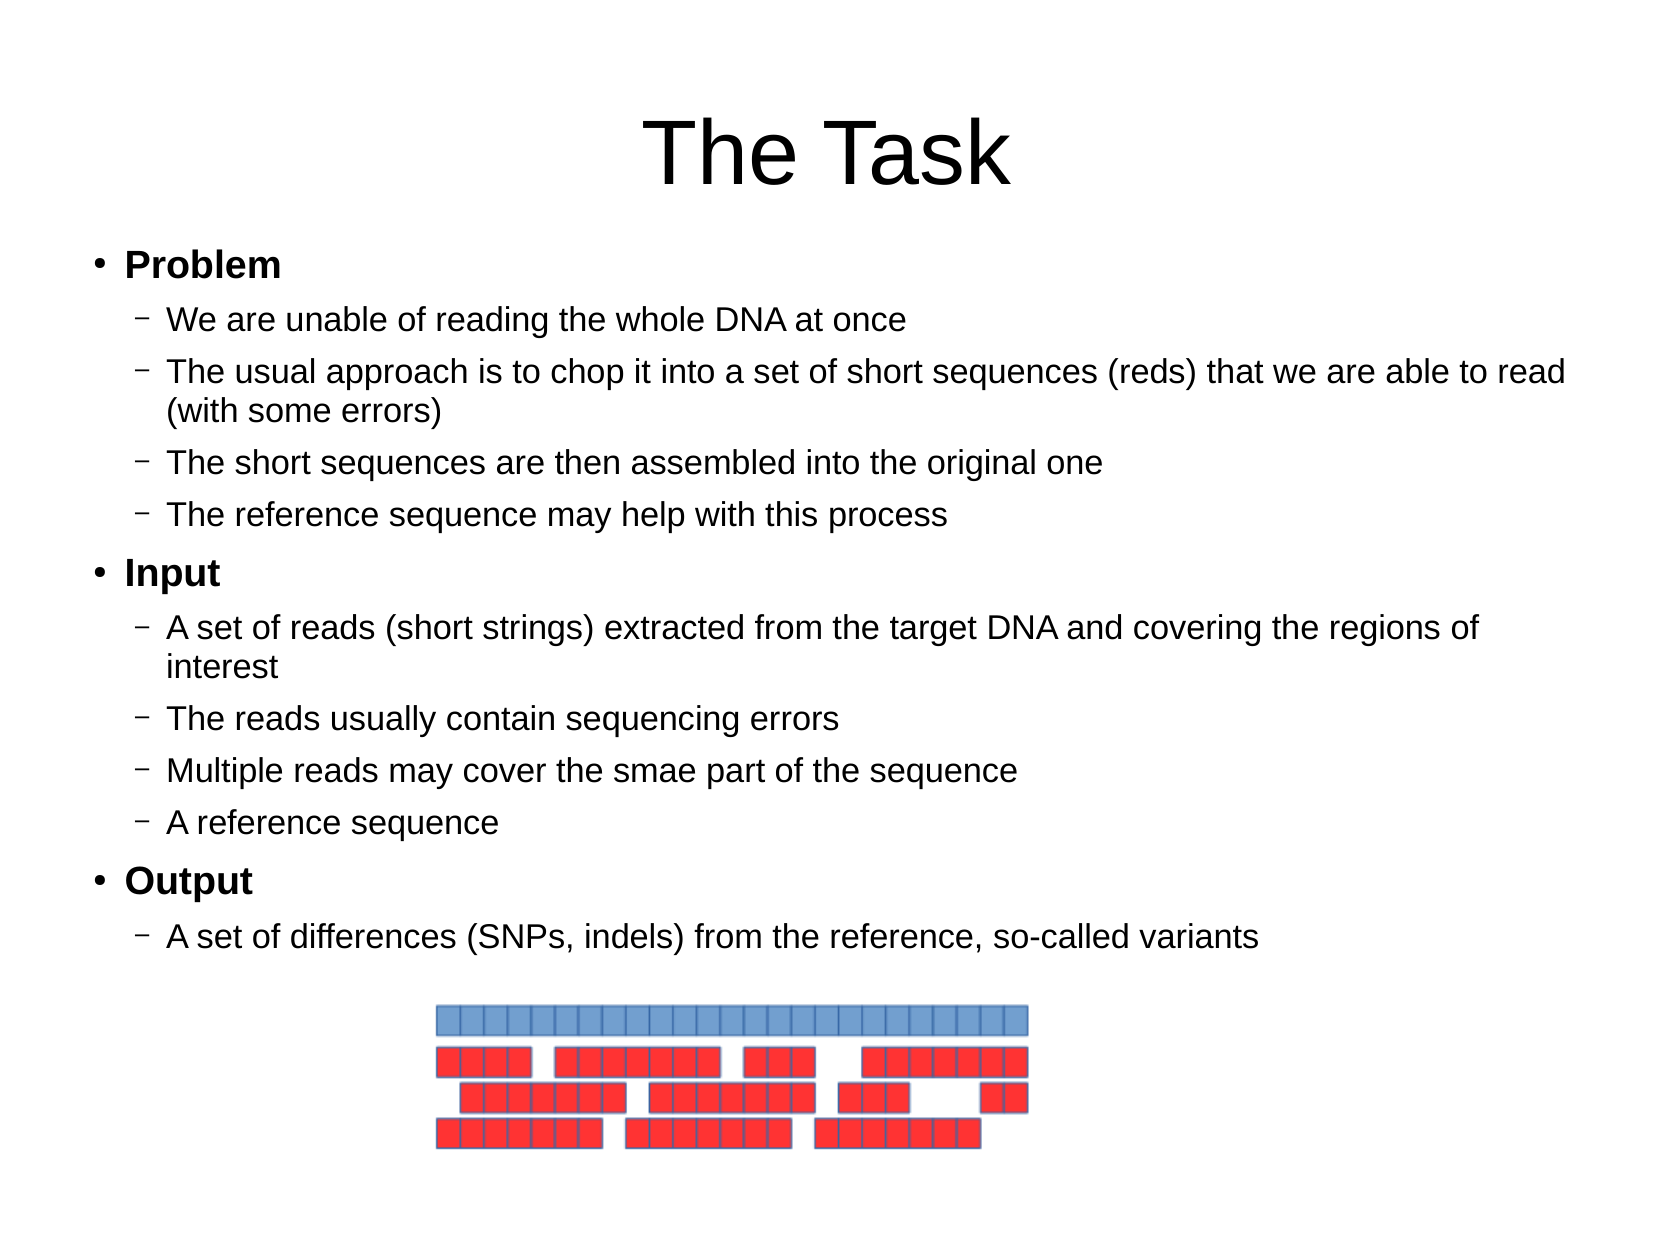

# The Task
Problem
We are unable of reading the whole DNA at once
The usual approach is to chop it into a set of short sequences (reds) that we are able to read (with some errors)
The short sequences are then assembled into the original one
The reference sequence may help with this process
Input
A set of reads (short strings) extracted from the target DNA and covering the regions of interest
The reads usually contain sequencing errors
Multiple reads may cover the smae part of the sequence
A reference sequence
Output
A set of differences (SNPs, indels) from the reference, so-called variants